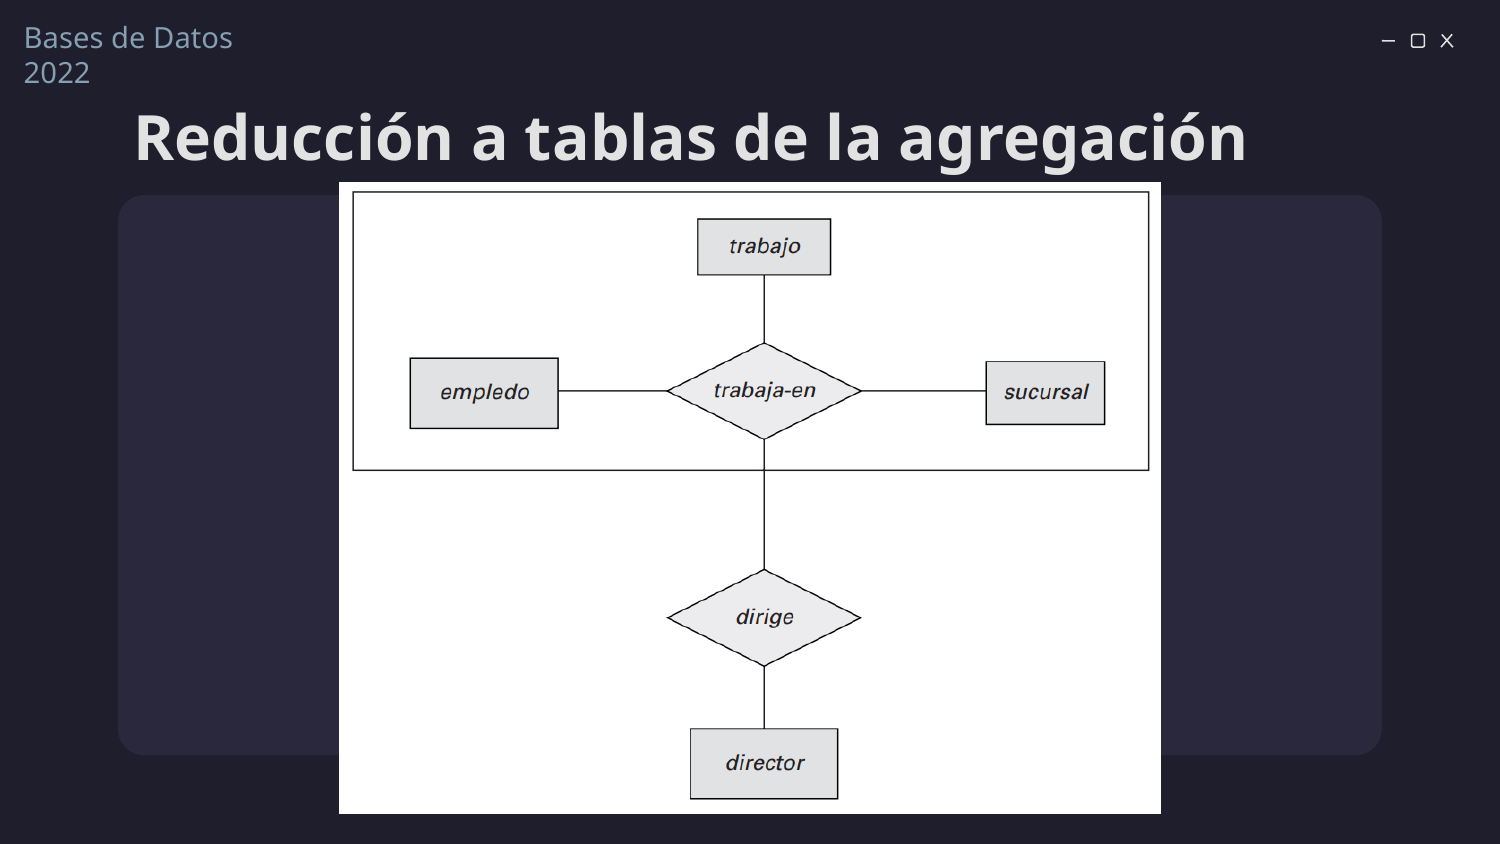

# Reducción a tablas de la agregación